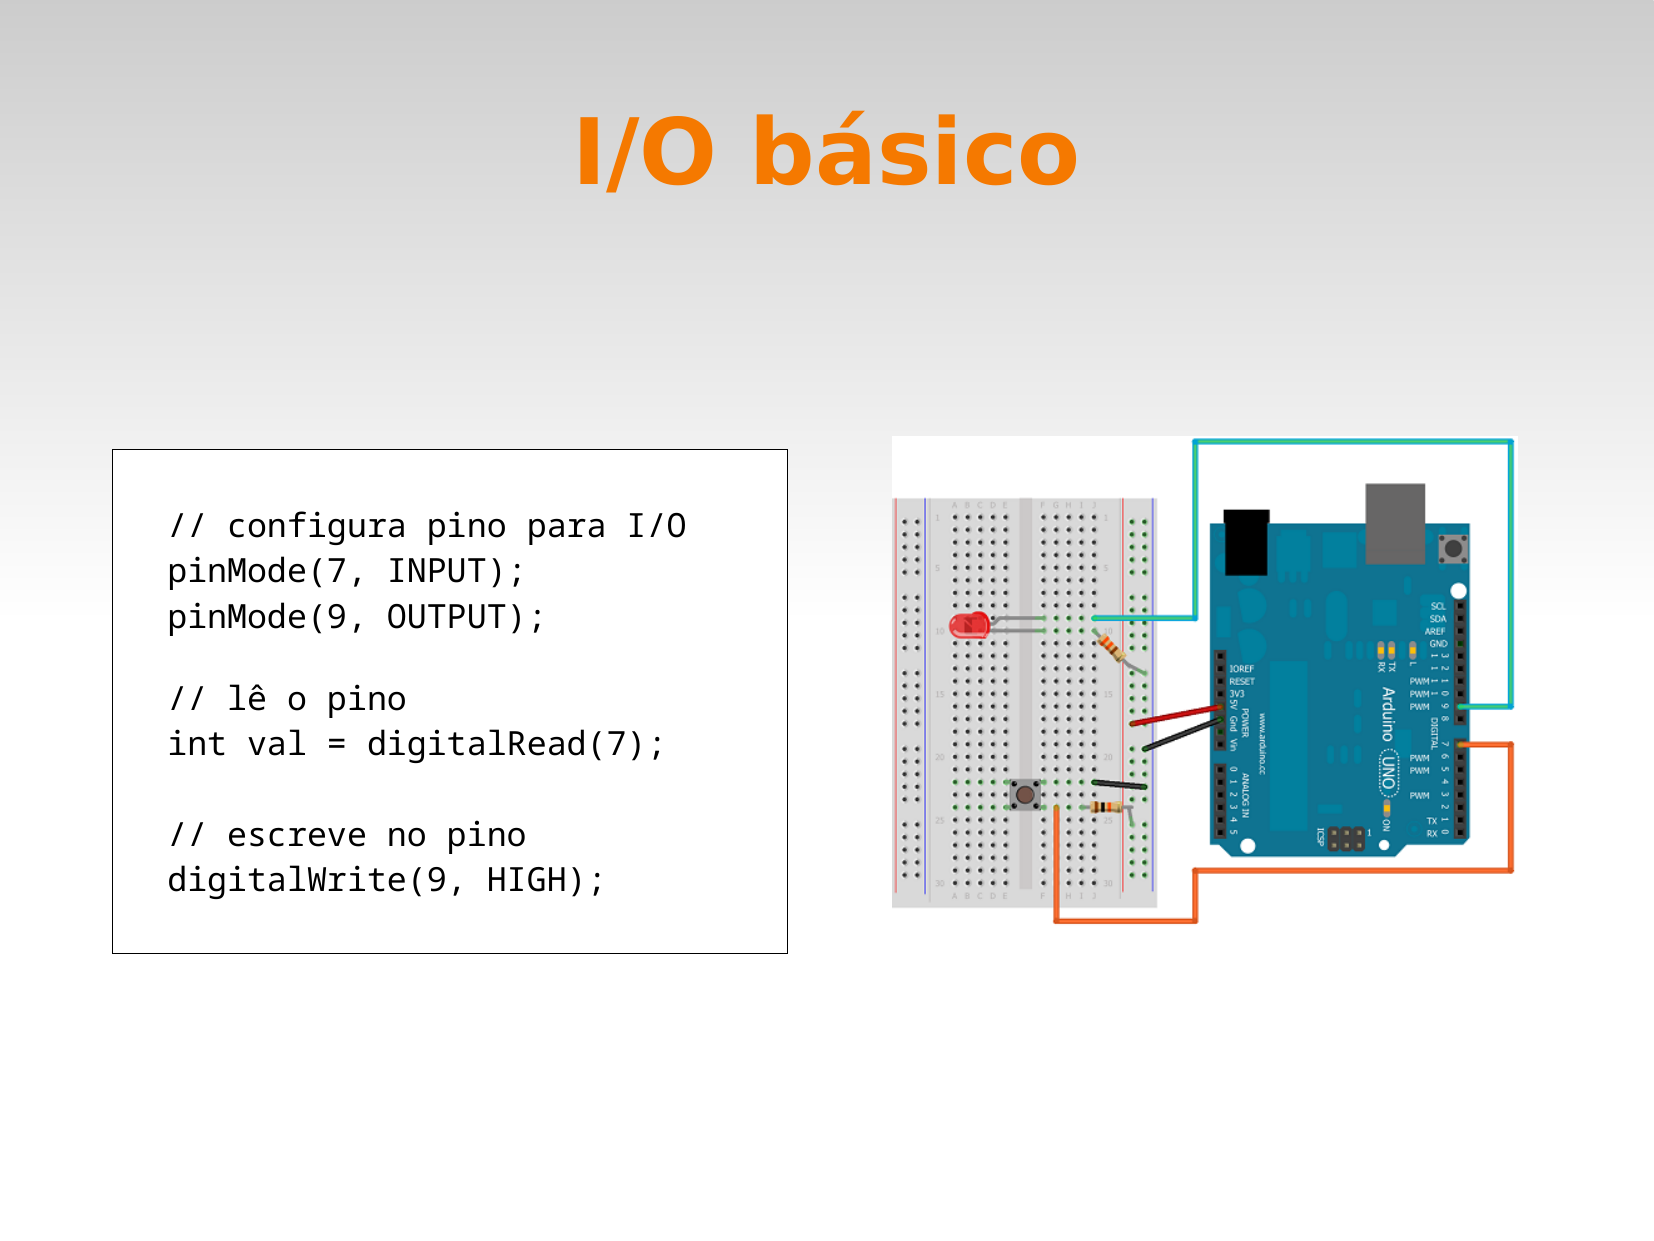

# I/O básico
 // configura pino para I/O
 pinMode(7, INPUT);
 pinMode(9, OUTPUT);
 // lê o pino
 int val = digitalRead(7);
 // escreve no pino
 digitalWrite(9, HIGH);